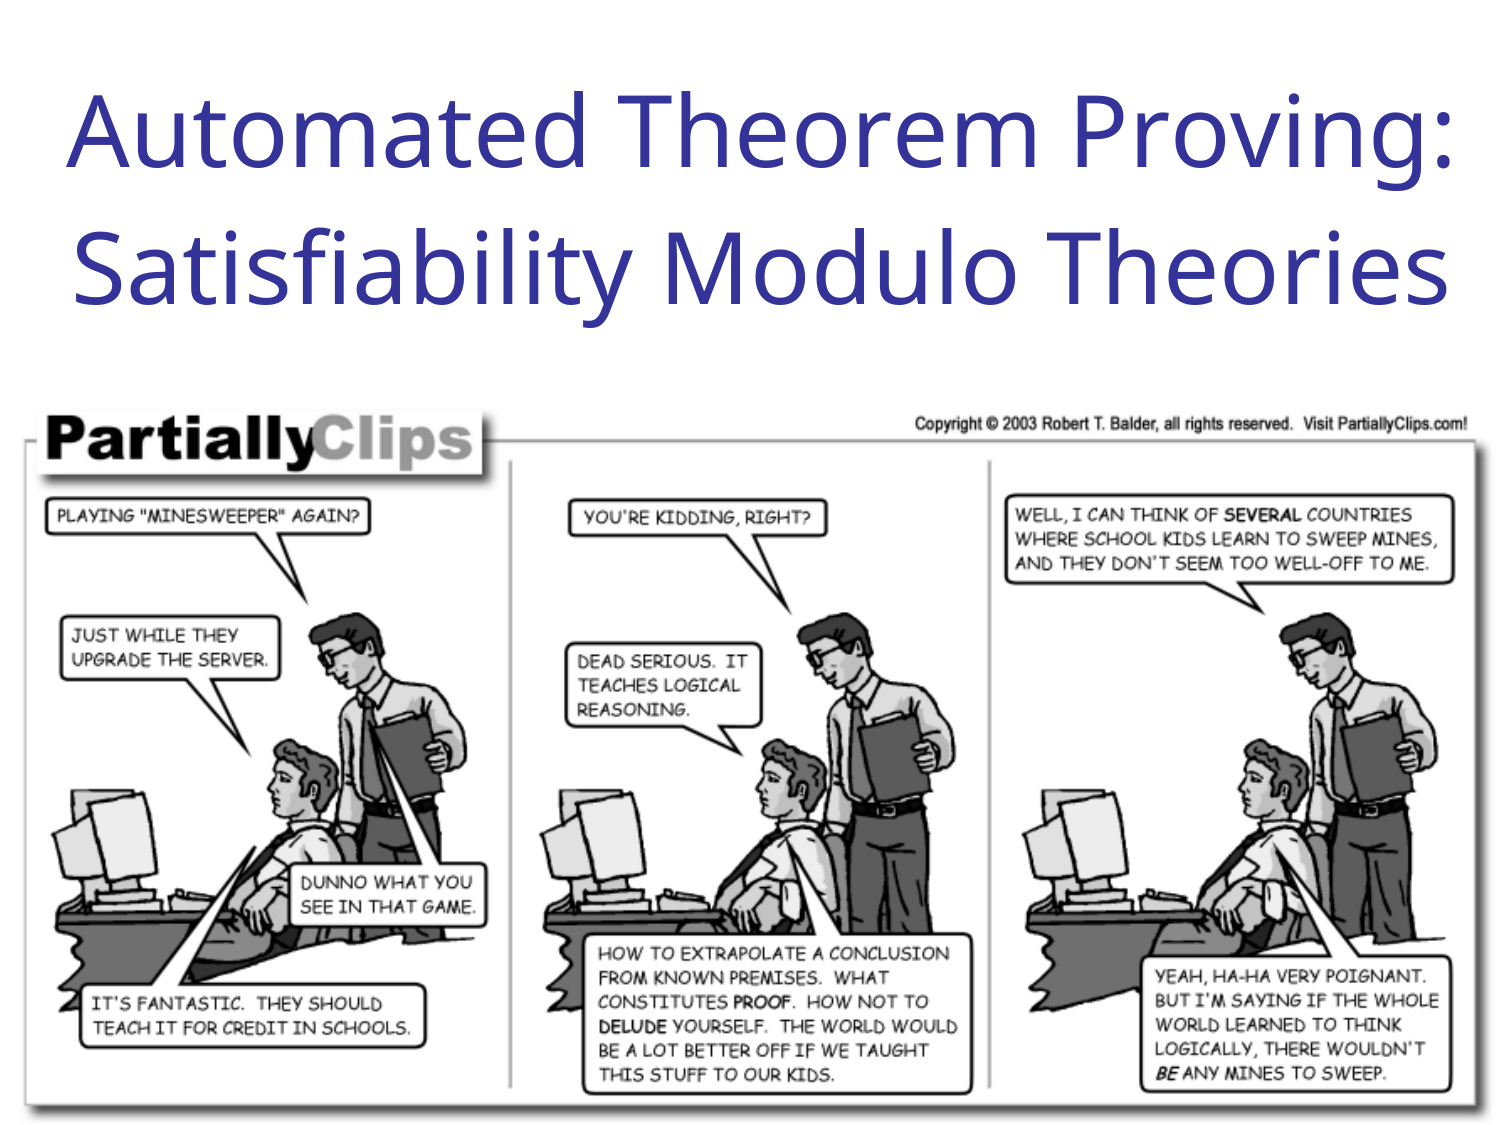

# Automated Theorem Proving: Satisfiability Modulo Theories
1